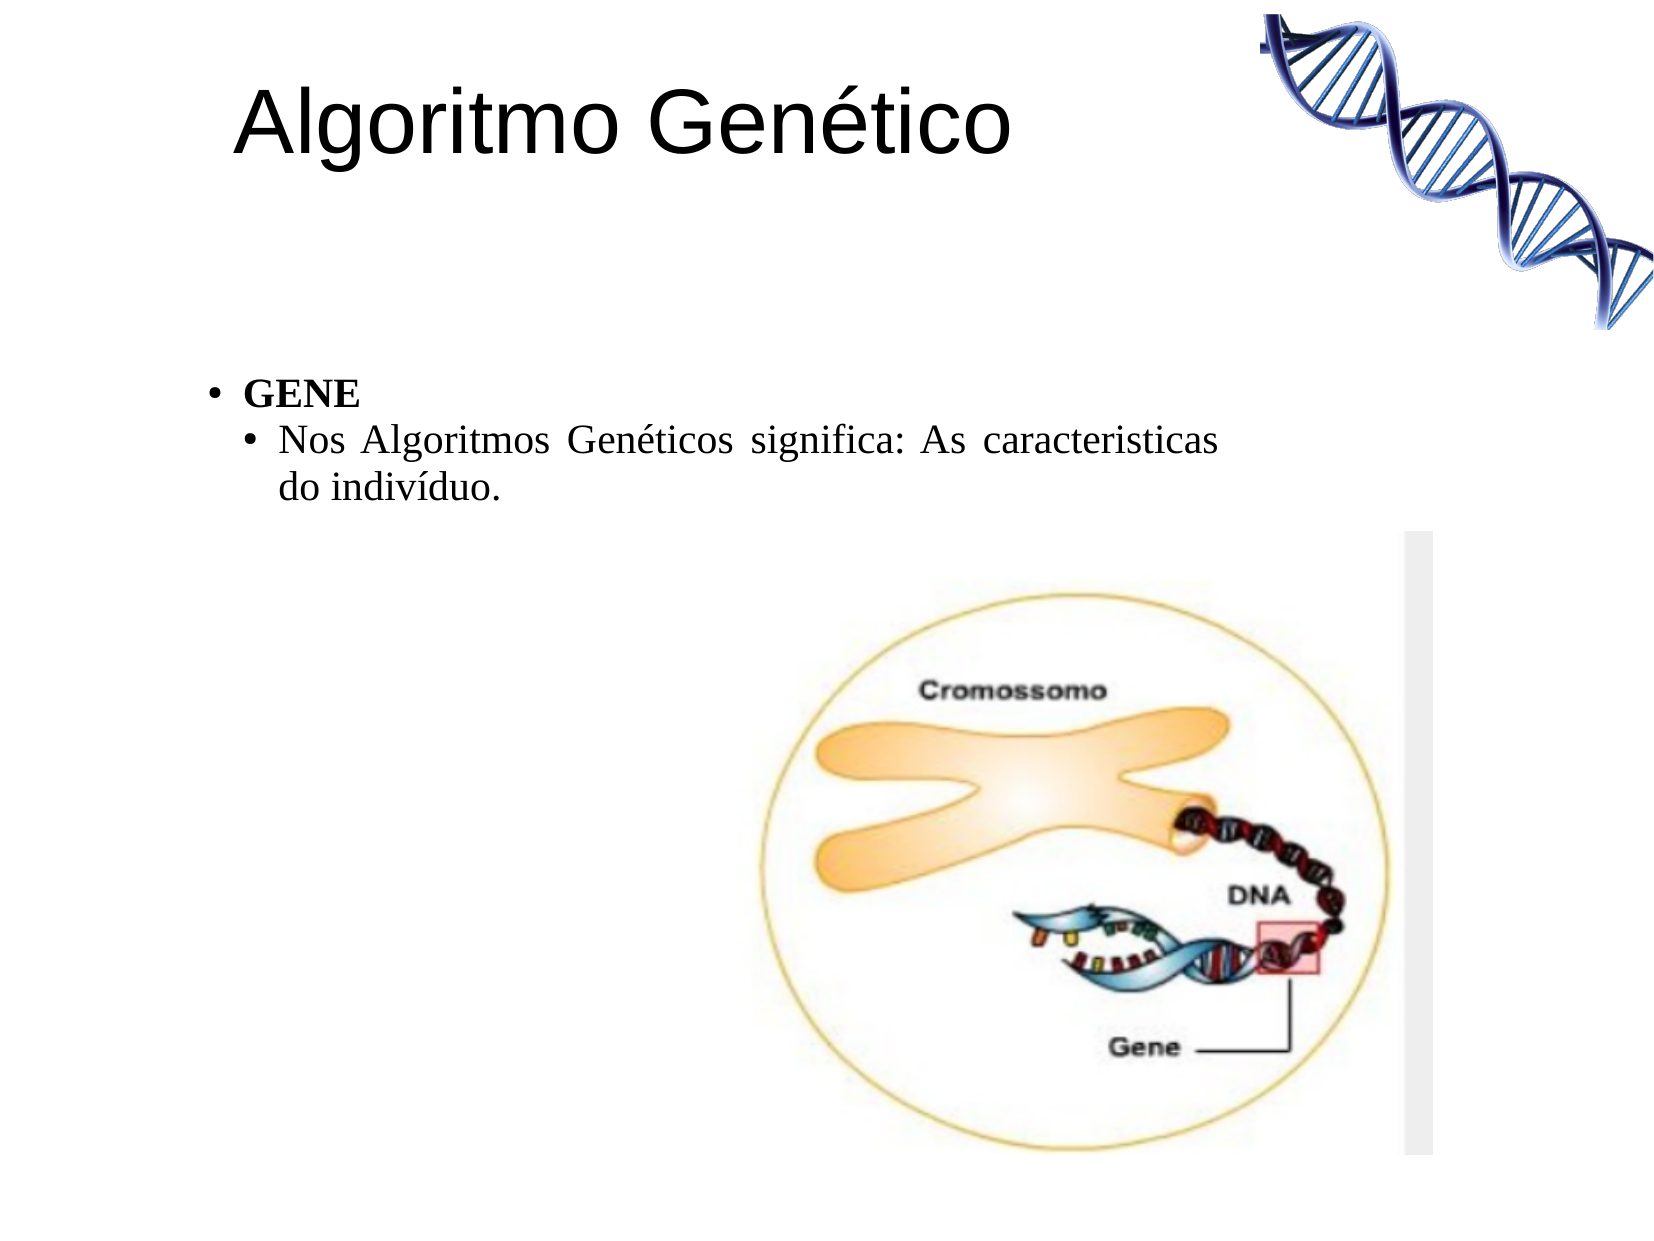

# Algoritmo Genético
GENE
Nos Algoritmos Genéticos significa: As caracteristicas do indivíduo.